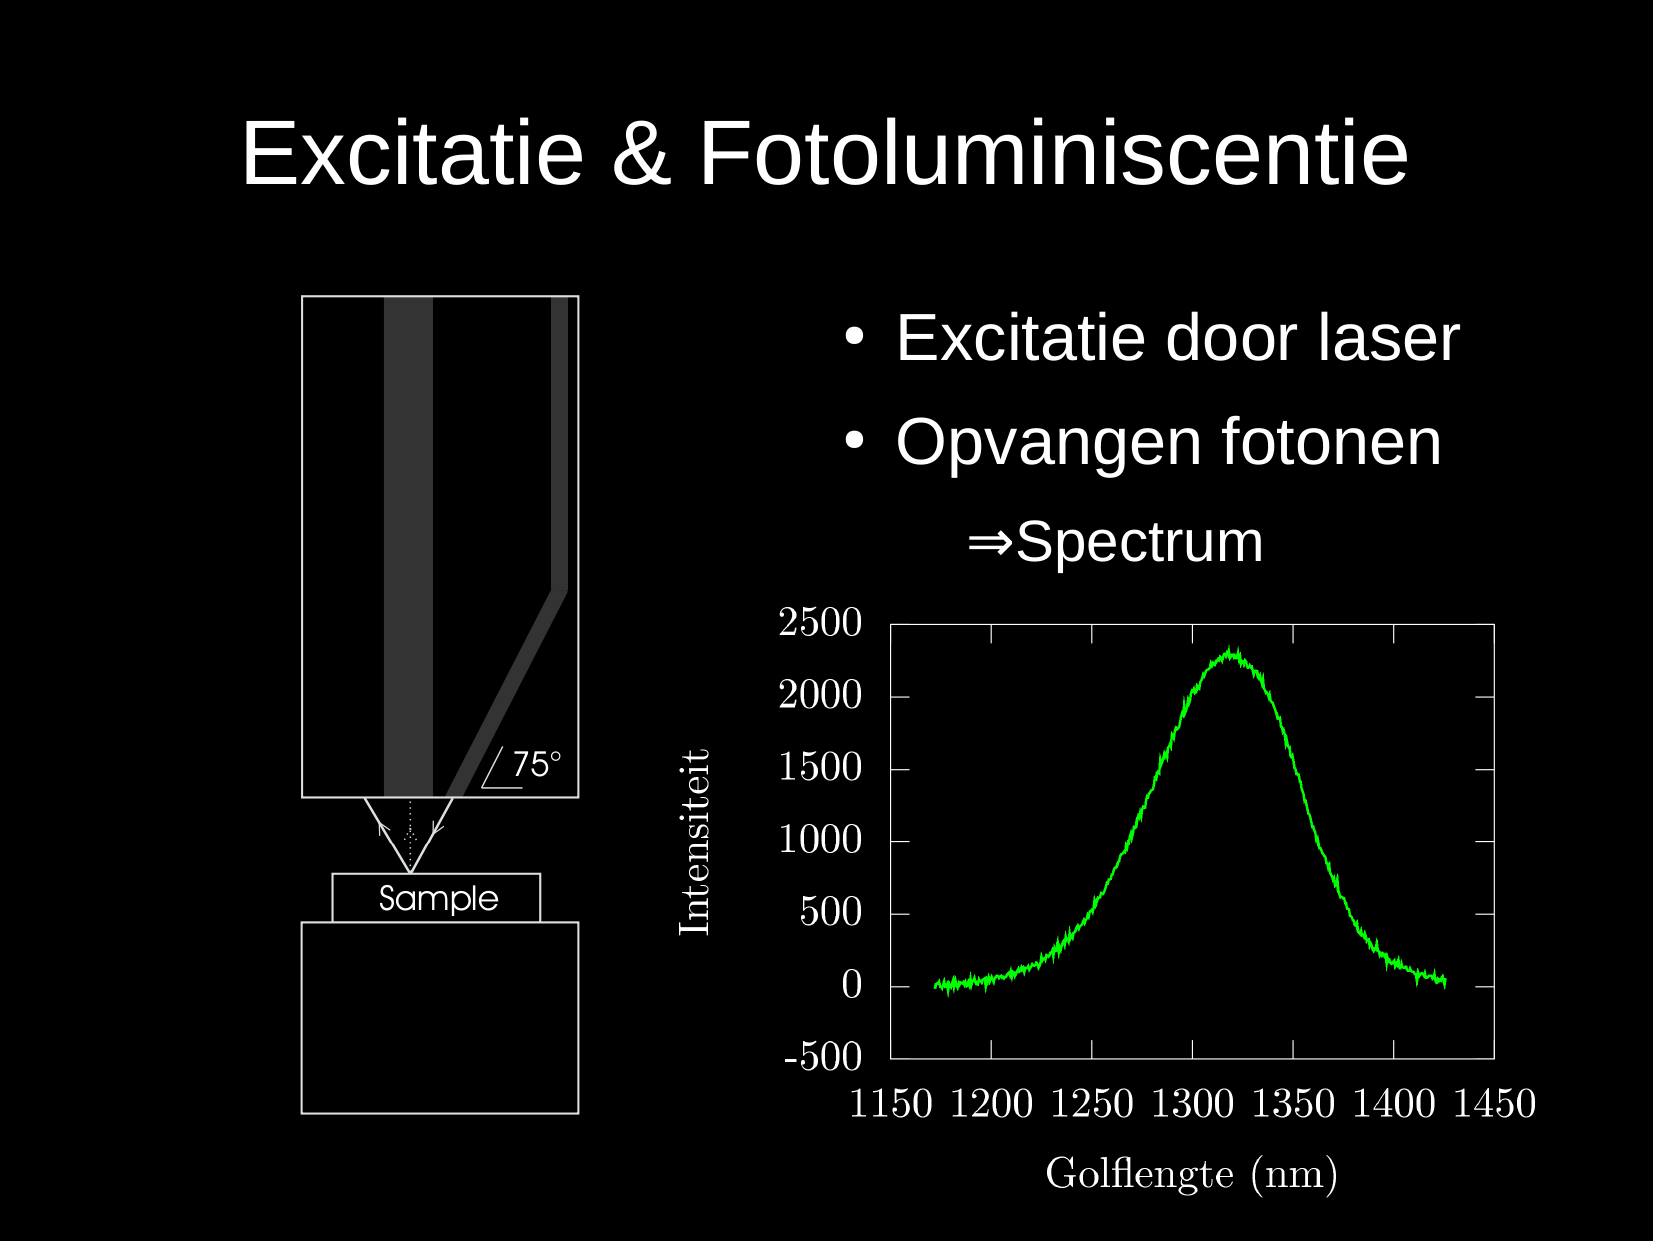

# Excitatie & Fotoluminiscentie
Excitatie door laser
Opvangen fotonen
⇒Spectrum